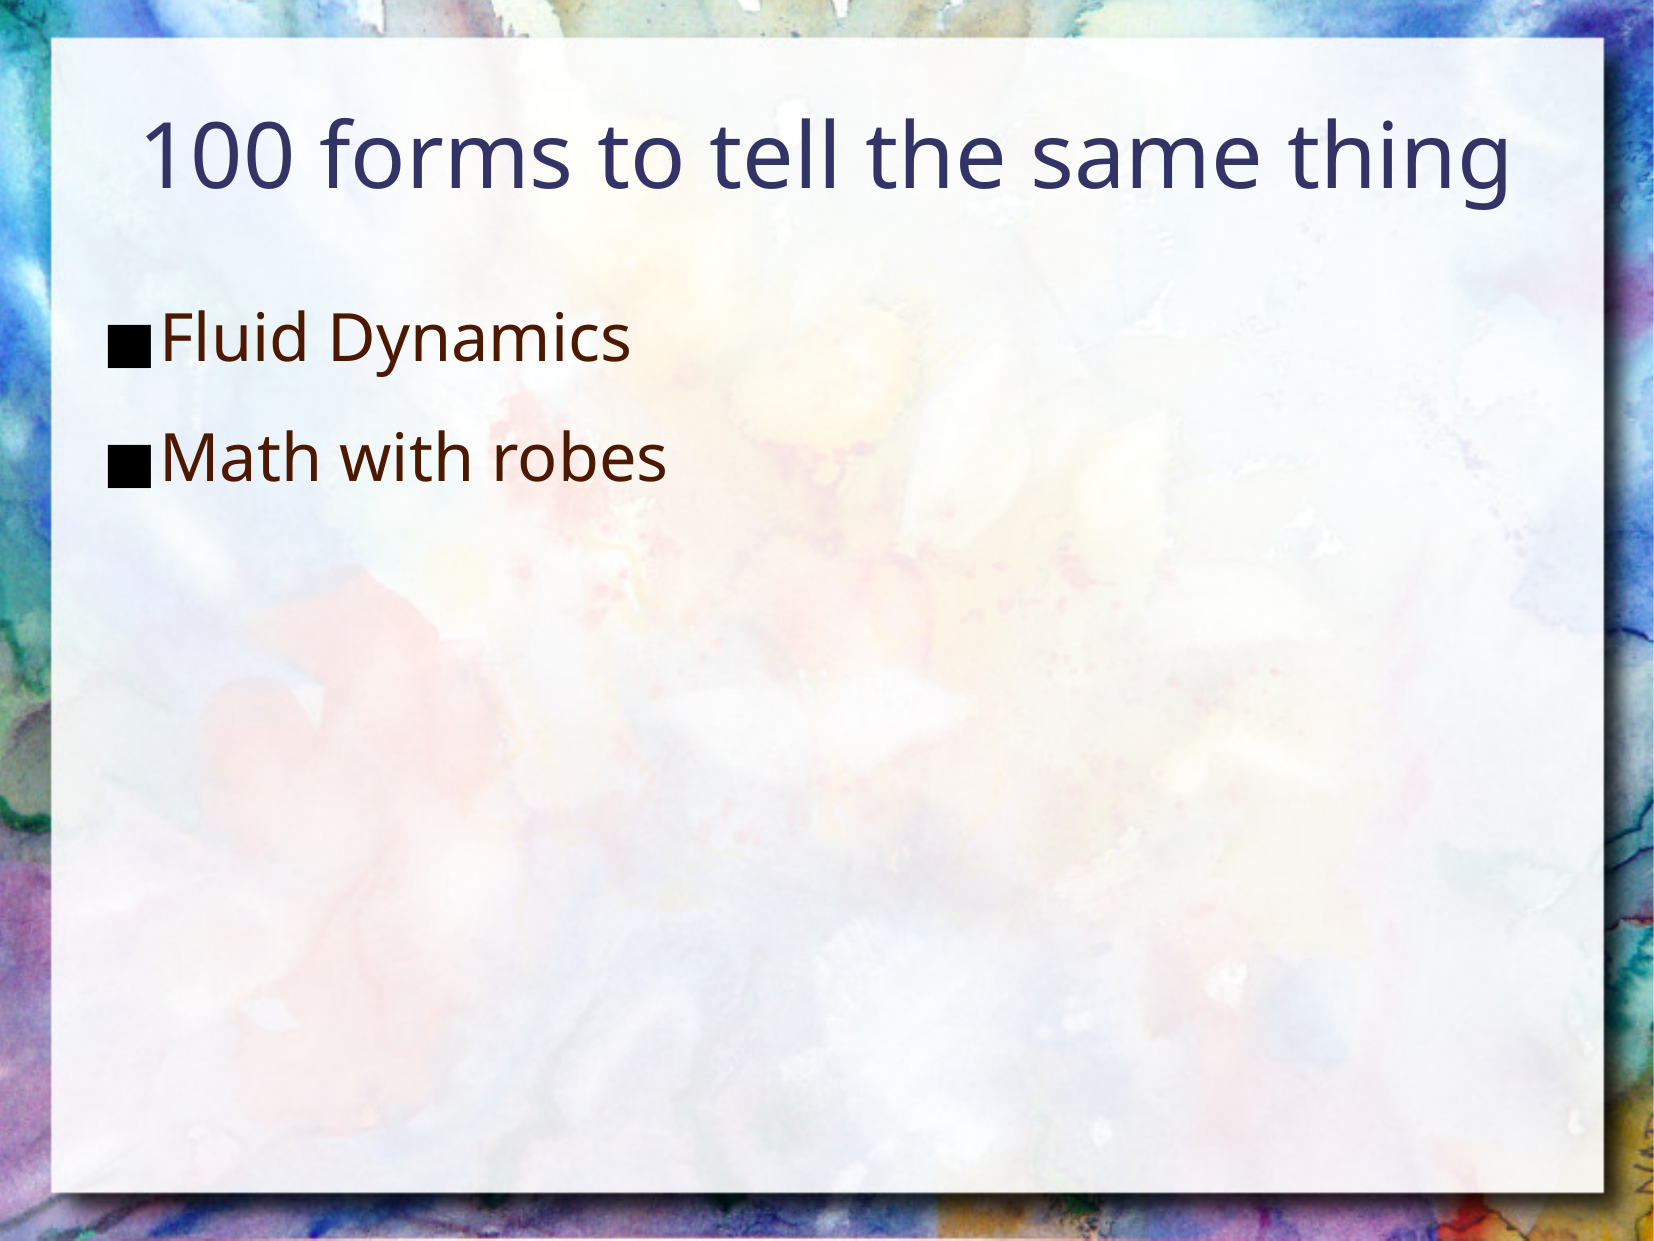

# 100 forms to tell the same thing
Fluid Dynamics
Math with robes